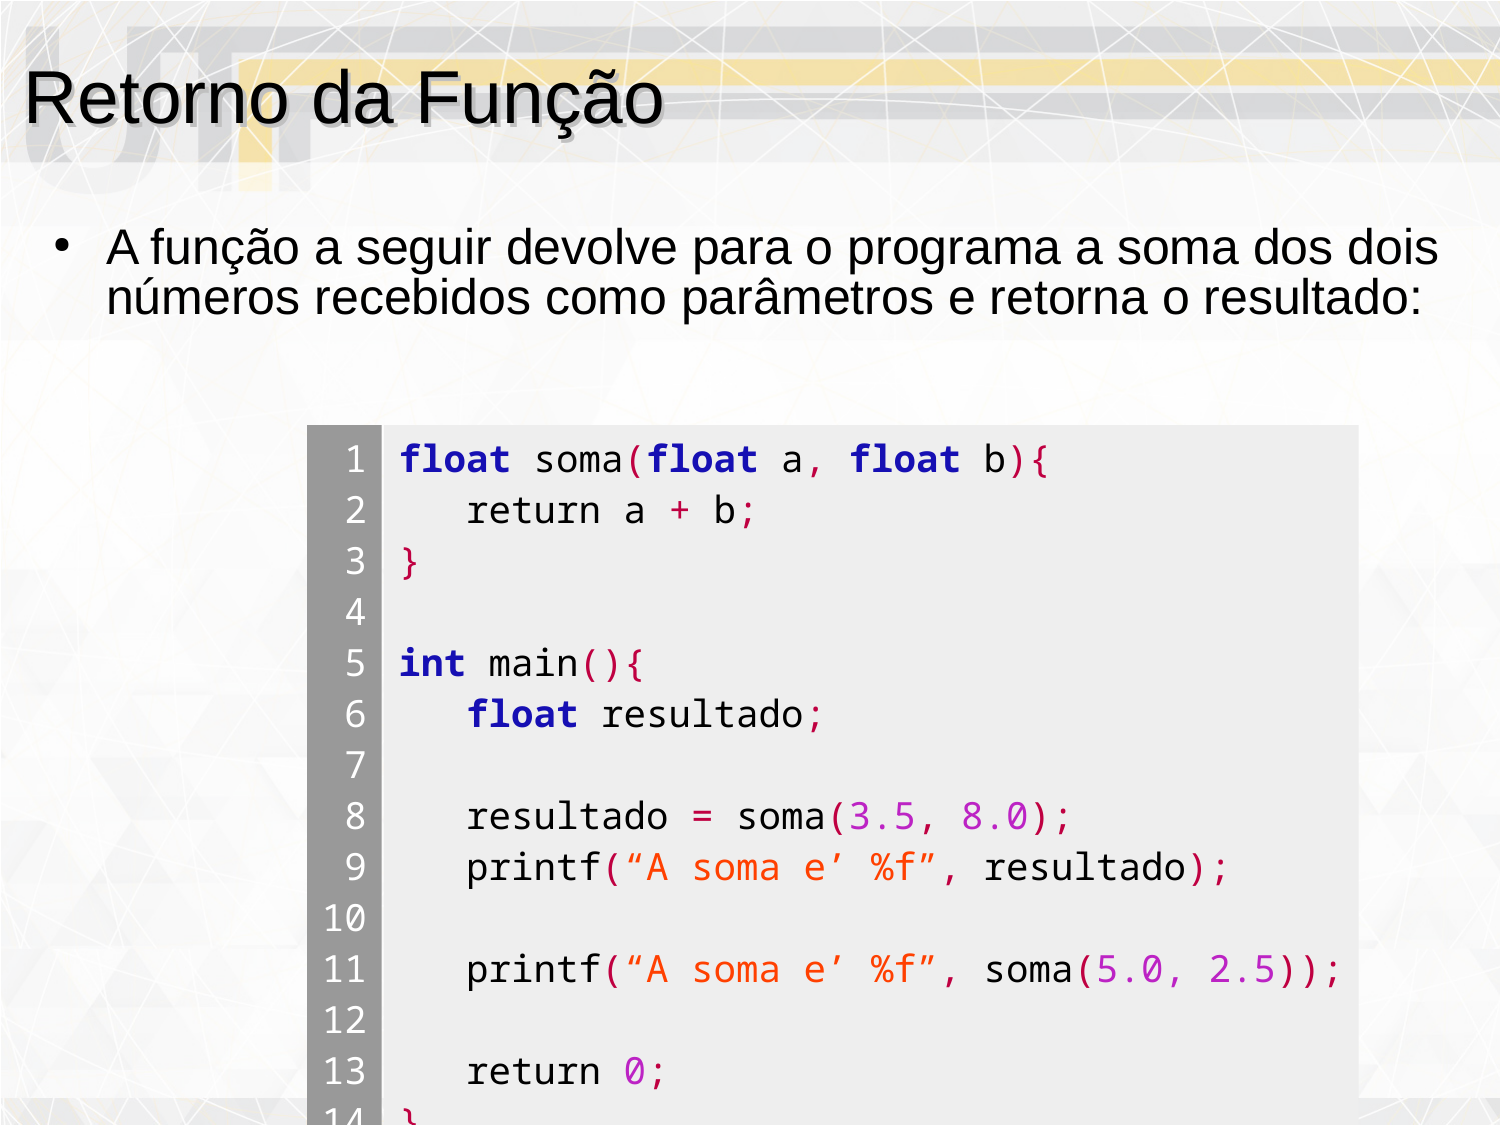

# Retorno da Função
A função a seguir devolve para o programa a soma dos dois números recebidos como parâmetros e retorna o resultado:
1
2
3
4
5
6
7
8
9
10
11
12
13
14
float soma(float a, float b){
 return a + b;
}
int main(){
 float resultado;
 resultado = soma(3.5, 8.0);
 printf(“A soma e’ %f”, resultado);
 printf(“A soma e’ %f”, soma(5.0, 2.5));
 return 0;
}